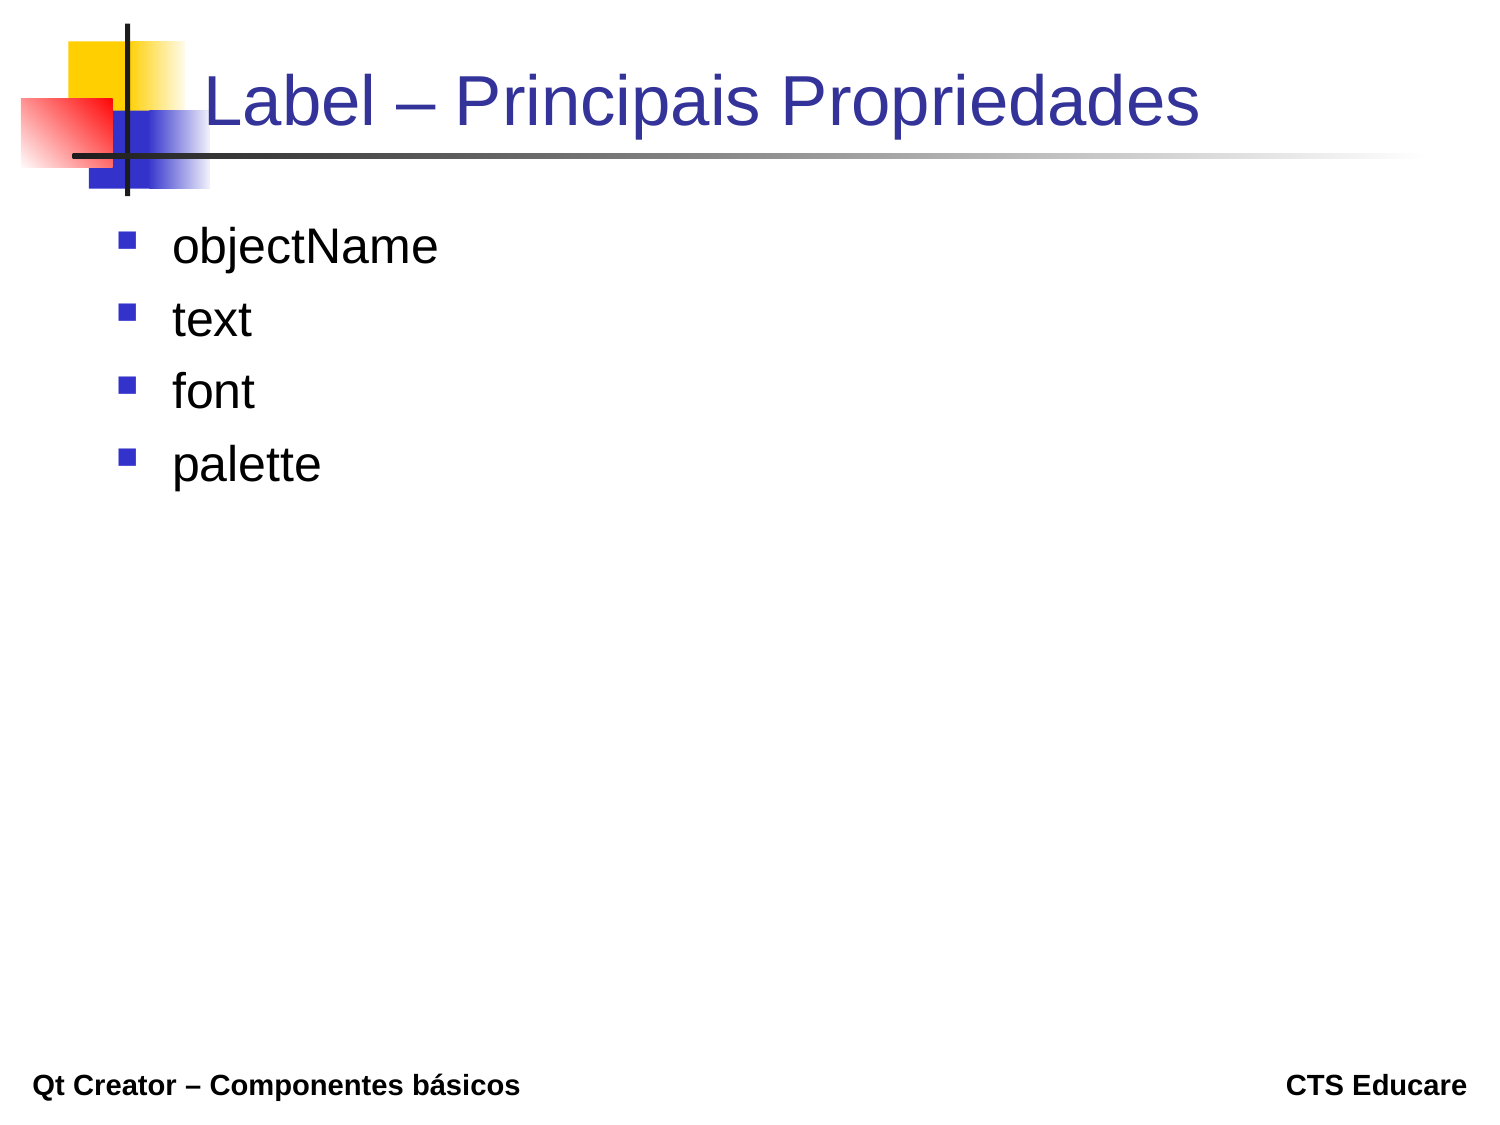

# Label – Principais Propriedades
objectName
text
font
palette